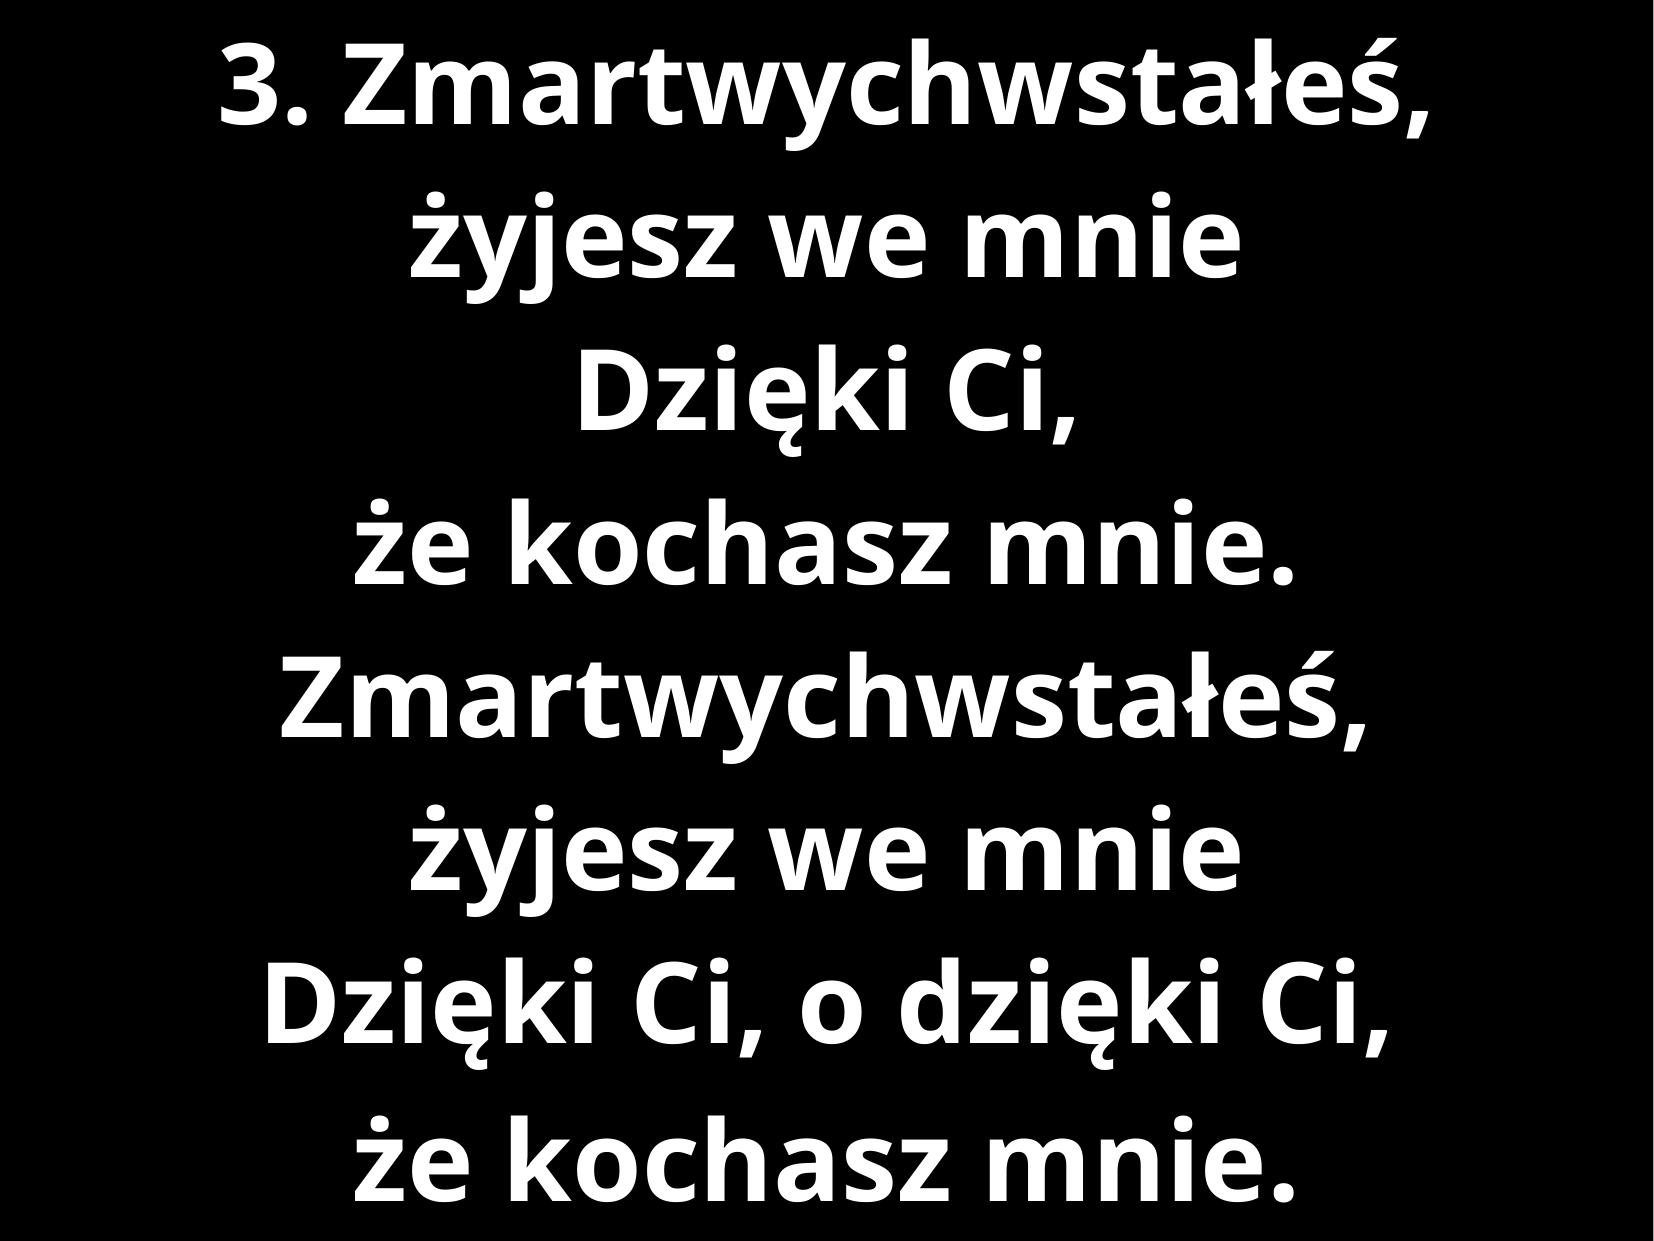

# 3. Zmartwychwstałeś, żyjesz we mnie Dzięki Ci, że kochasz mnie. Zmartwychwstałeś, żyjesz we mnie Dzięki Ci, o dzięki Ci, że kochasz mnie.